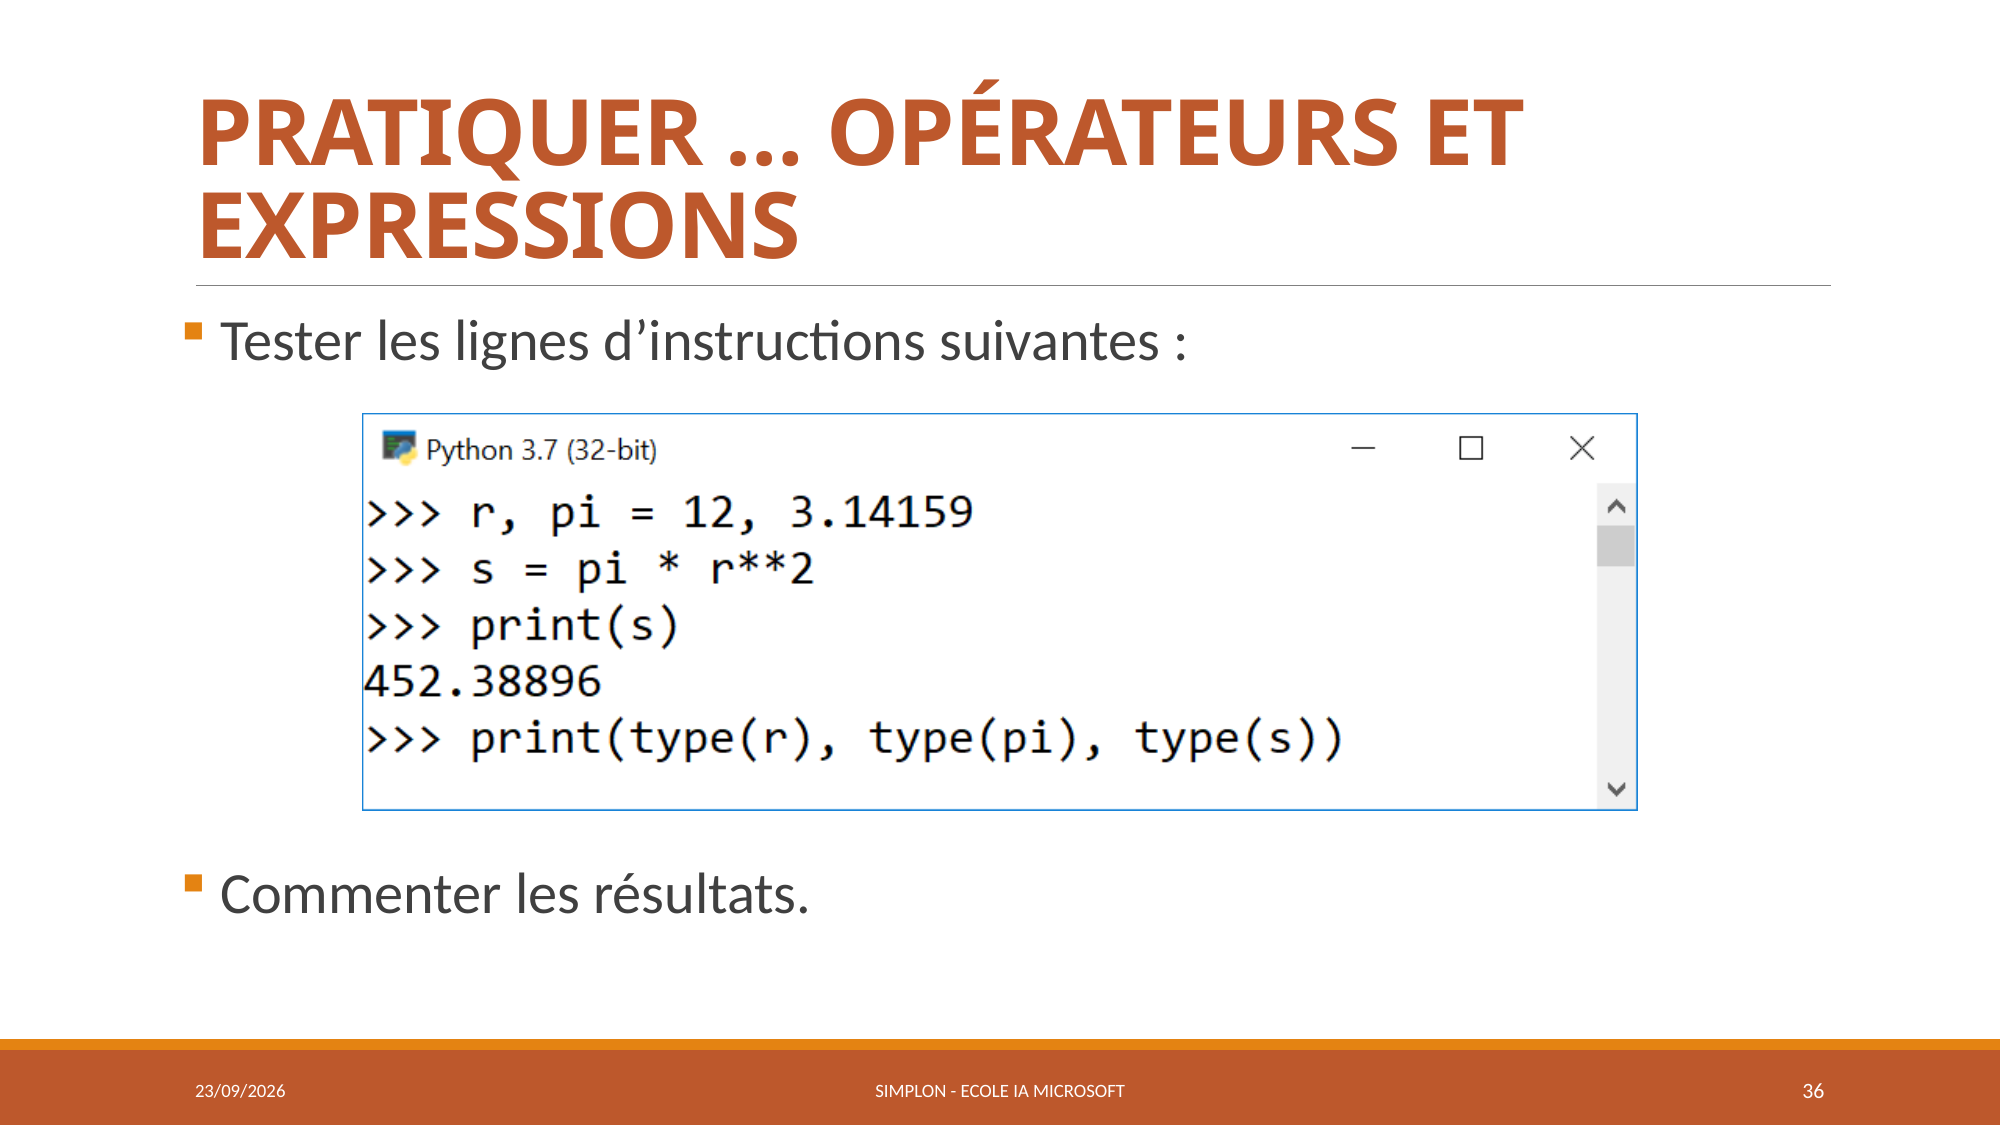

# PRATIQUER … OPÉRATEURS ET EXPRESSIONS
 Tester les lignes d’instructions suivantes :
 Commenter les résultats.
Simplon - Ecole IA Microsoft